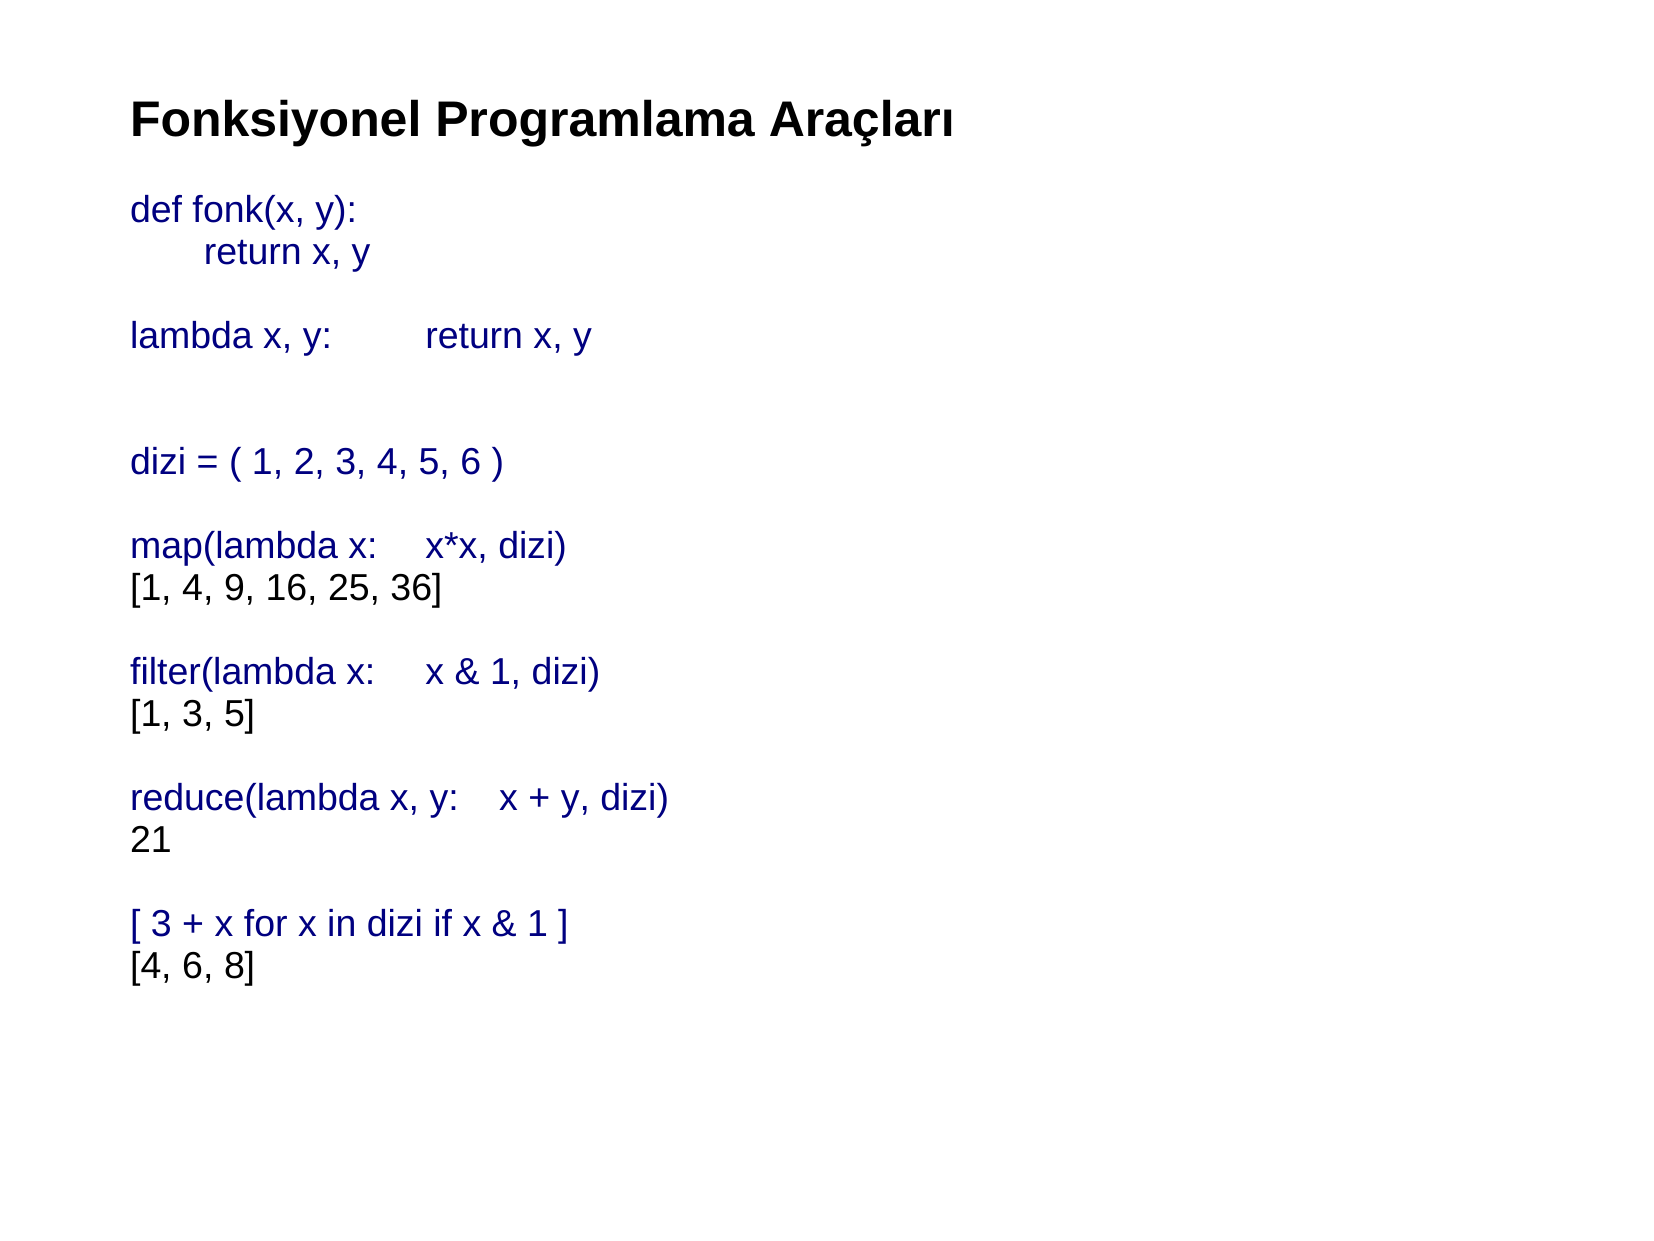

Fonksiyonel Programlama Araçları
def fonk(x, y):
	return x, y
lambda x, y:		return x, y
dizi = ( 1, 2, 3, 4, 5, 6 )
map(lambda x:	x*x, dizi)
[1, 4, 9, 16, 25, 36]
filter(lambda x: 	x & 1, dizi)
[1, 3, 5]
reduce(lambda x, y:	x + y, dizi)
21
[ 3 + x for x in dizi if x & 1 ]
[4, 6, 8]